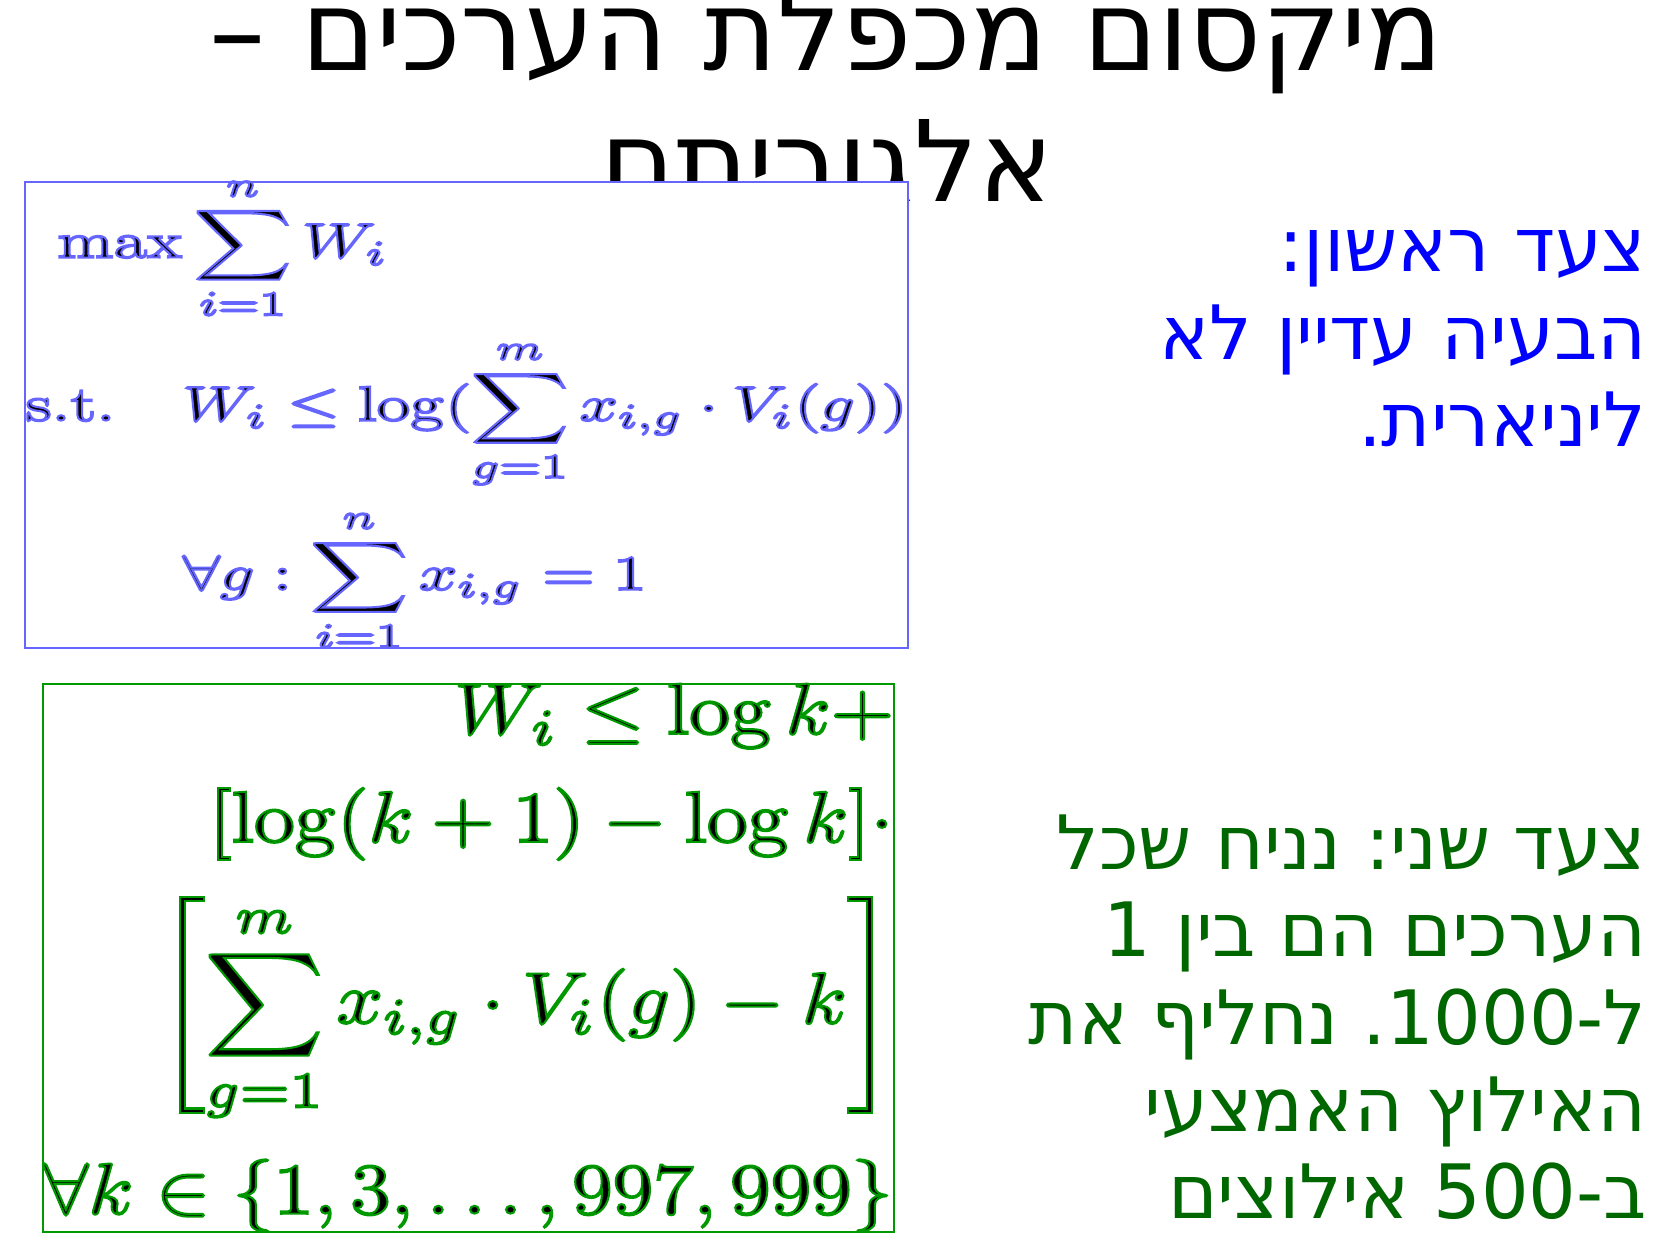

# מיקסום מכפלת הערכים – אלגוריתם
צעד ראשון:
הבעיה עדיין לא ליניארית.
צעד שני: נניח שכל הערכים הם בין 1 ל-1000. נחליף את האילוץ האמצעי ב-500 אילוצים ליניאריים: